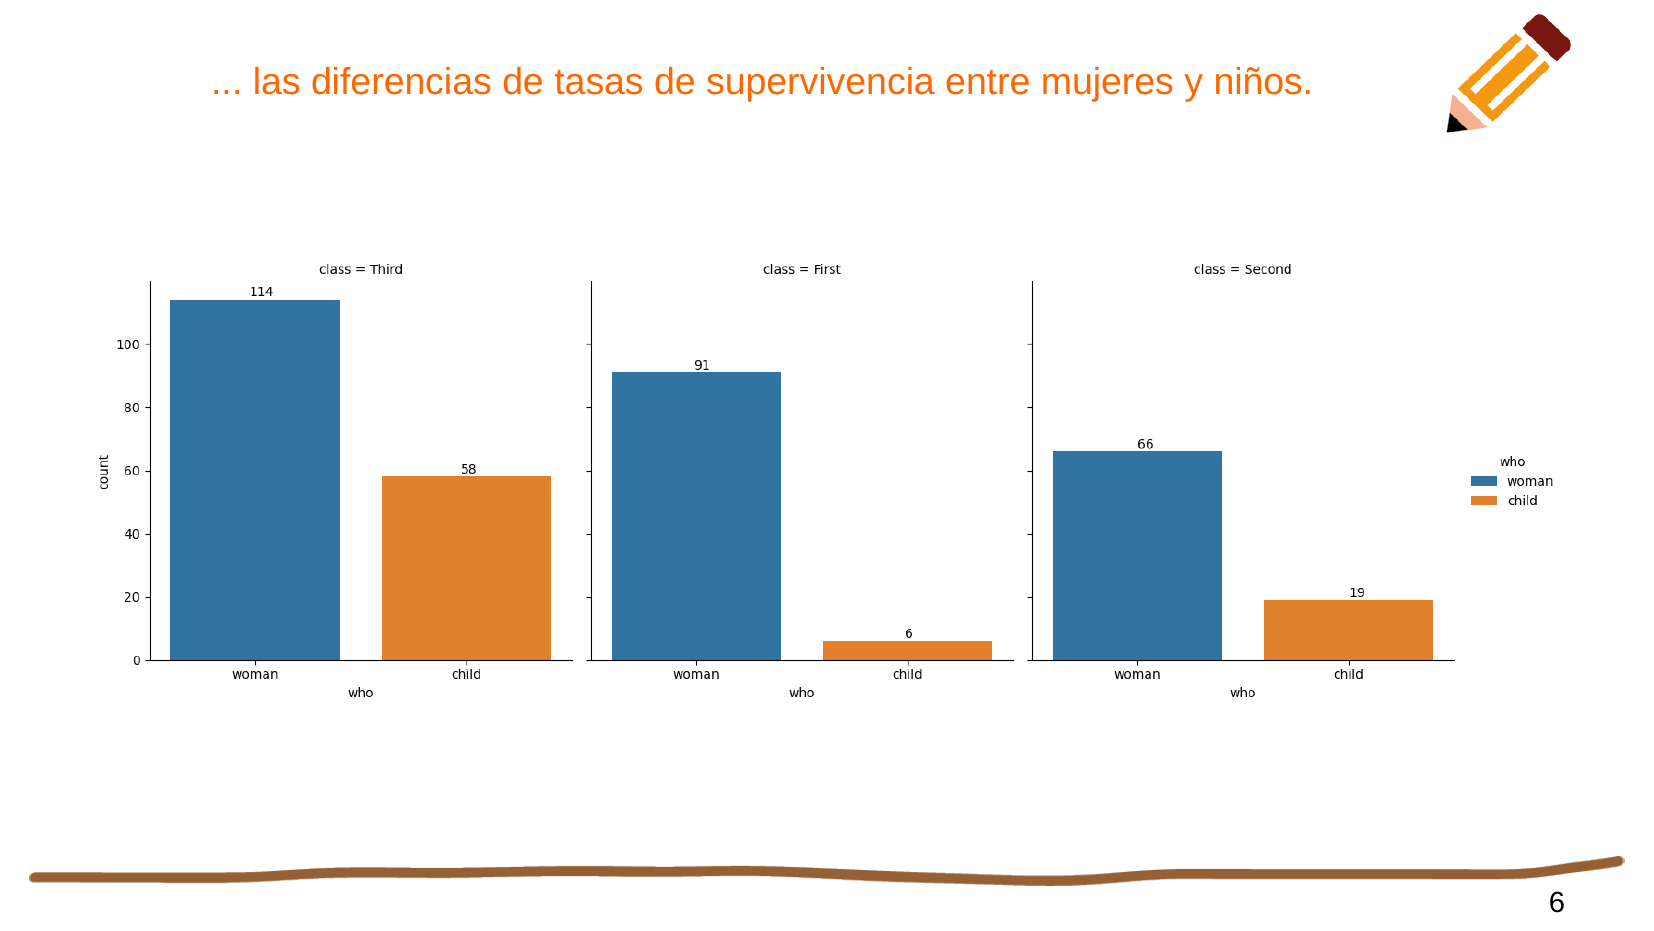

# ... las diferencias de tasas de supervivencia entre mujeres y niños.
6